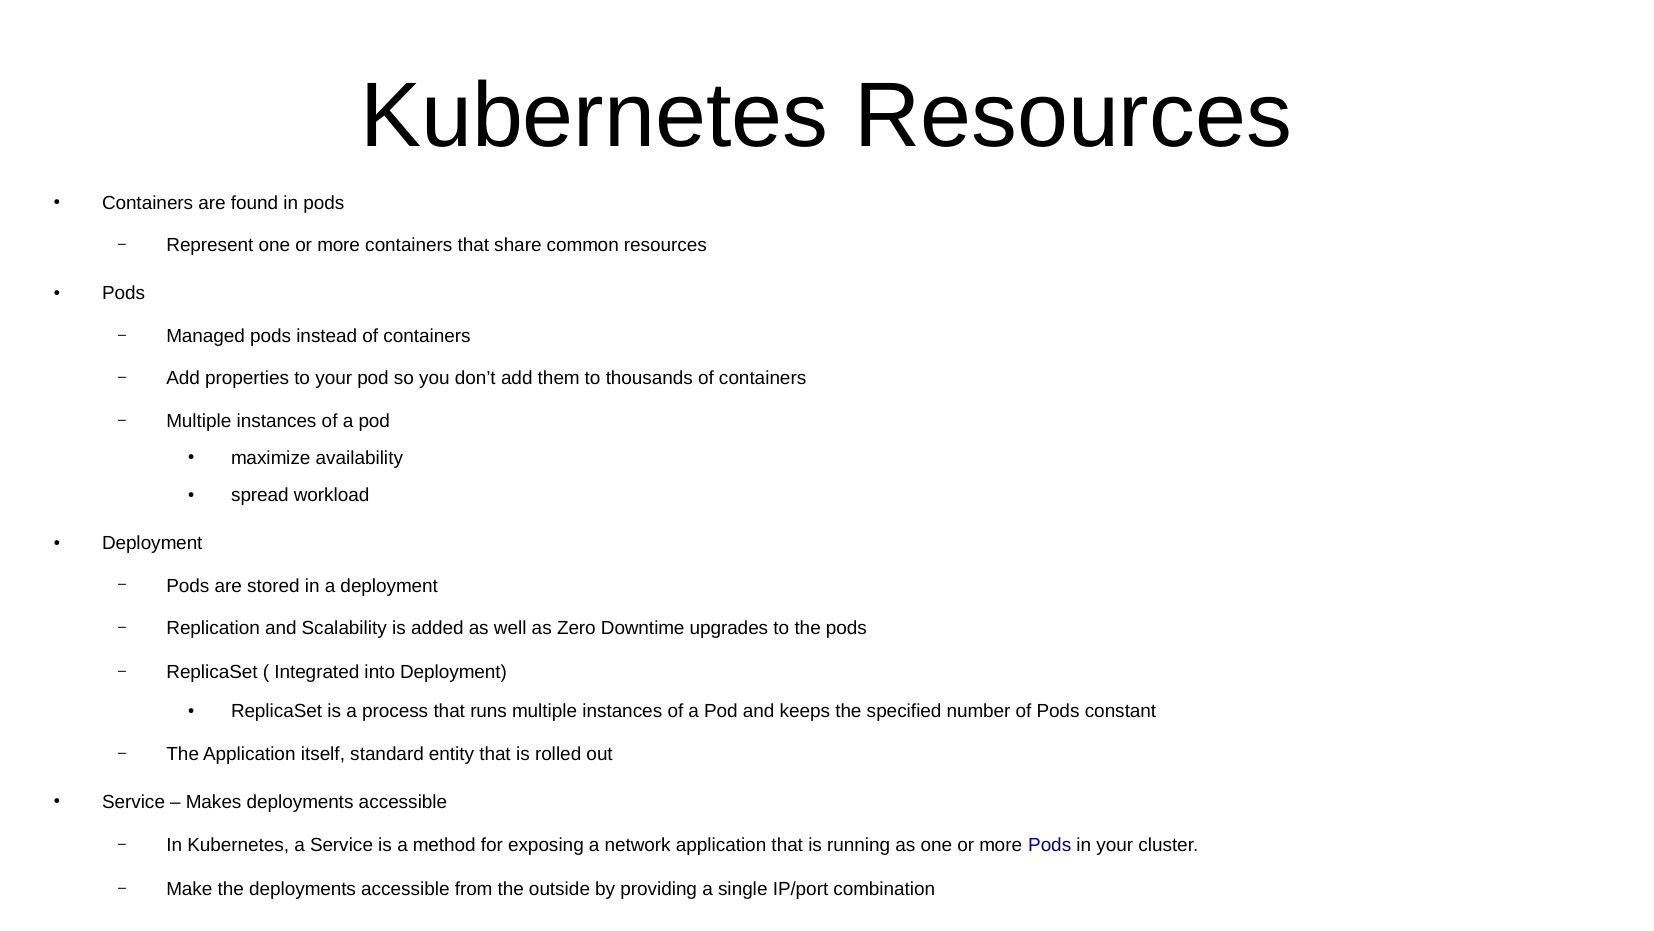

# Kubernetes Resources
Containers are found in pods
Represent one or more containers that share common resources
Pods
Managed pods instead of containers
Add properties to your pod so you don’t add them to thousands of containers
Multiple instances of a pod
maximize availability
spread workload
Deployment
Pods are stored in a deployment
Replication and Scalability is added as well as Zero Downtime upgrades to the pods
ReplicaSet ( Integrated into Deployment)
ReplicaSet is a process that runs multiple instances of a Pod and keeps the specified number of Pods constant
The Application itself, standard entity that is rolled out
Service – Makes deployments accessible
In Kubernetes, a Service is a method for exposing a network application that is running as one or more Pods in your cluster.
Make the deployments accessible from the outside by providing a single IP/port combination